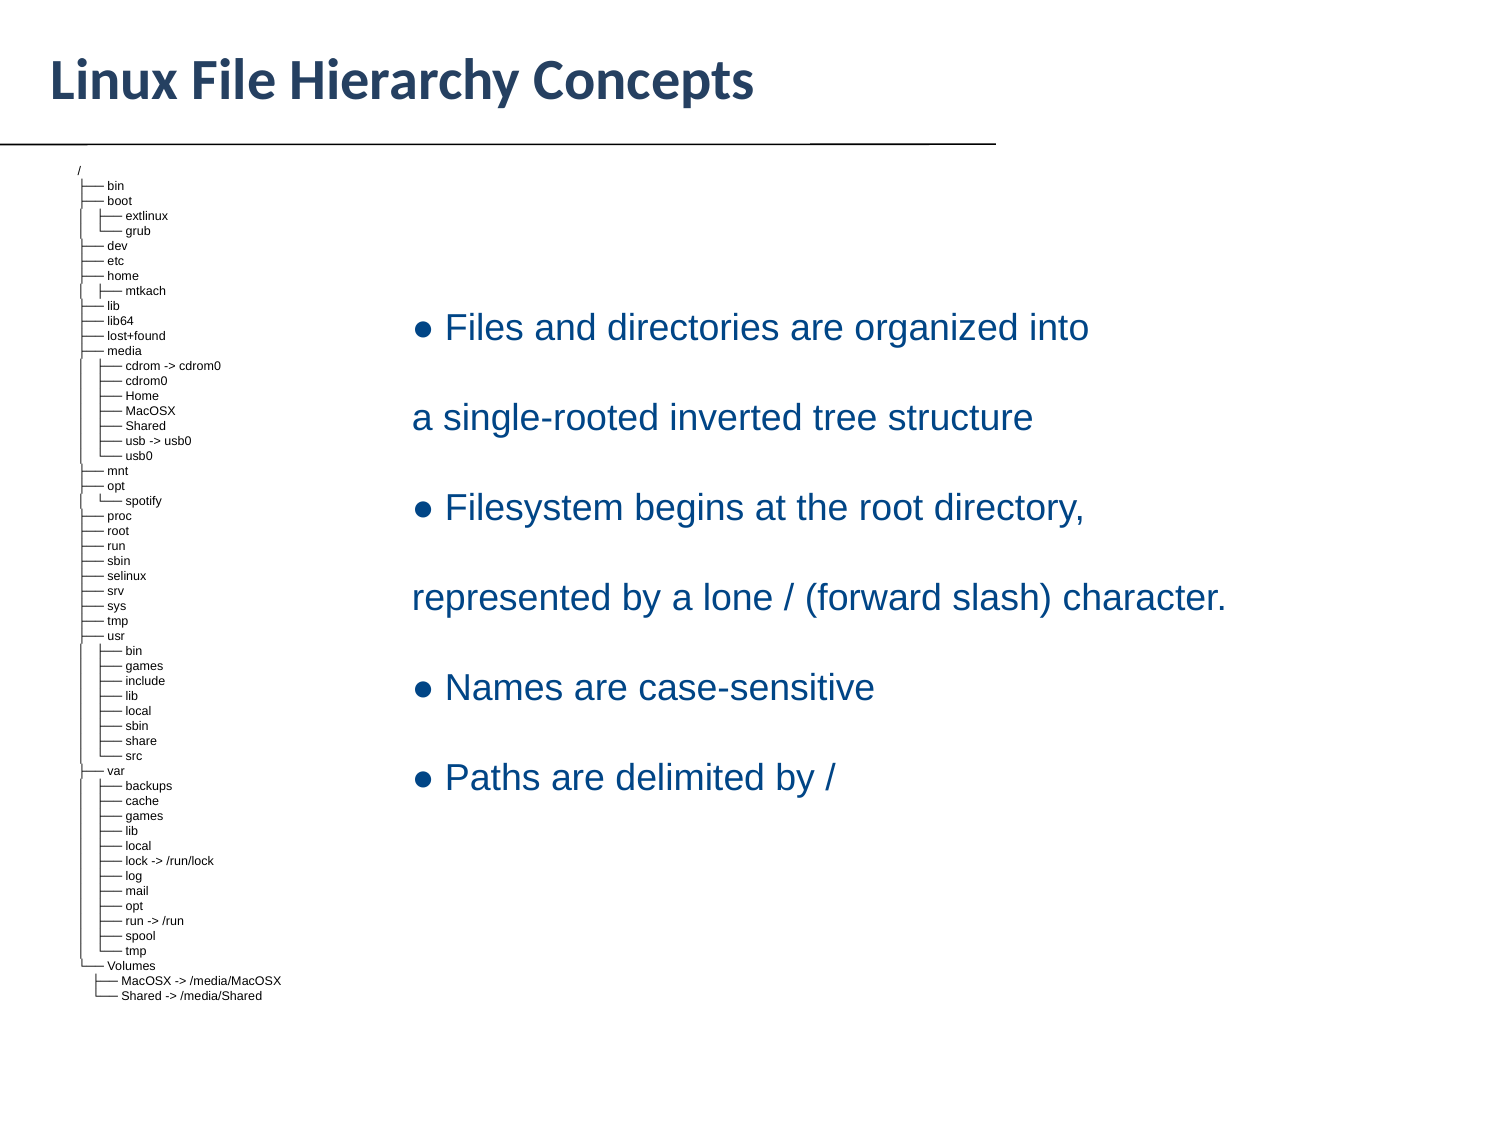

Linux File Hierarchy Concepts
/
├── bin
├── boot
│   ├── extlinux
│   └── grub
├── dev
├── etc
├── home
│   ├── mtkach
├── lib
├── lib64
├── lost+found
├── media
│   ├── cdrom -> cdrom0
│   ├── cdrom0
│   ├── Home
│   ├── MacOSX
│   ├── Shared
│   ├── usb -> usb0
│   └── usb0
├── mnt
├── opt
│   └── spotify
├── proc
├── root
├── run
├── sbin
├── selinux
├── srv
├── sys
├── tmp
├── usr
│   ├── bin
│   ├── games
│   ├── include
│   ├── lib
│   ├── local
│   ├── sbin
│   ├── share
│   └── src
├── var
│   ├── backups
│   ├── cache
│   ├── games
│   ├── lib
│   ├── local
│   ├── lock -> /run/lock
│   ├── log
│   ├── mail
│   ├── opt
│   ├── run -> /run
│   ├── spool
│   └── tmp
└── Volumes
 ├── MacOSX -> /media/MacOSX
 └── Shared -> /media/Shared
● Files and directories are organized into
a single-rooted inverted tree structure
● Filesystem begins at the root directory,
represented by a lone / (forward slash) character.
● Names are case-sensitive
● Paths are delimited by /